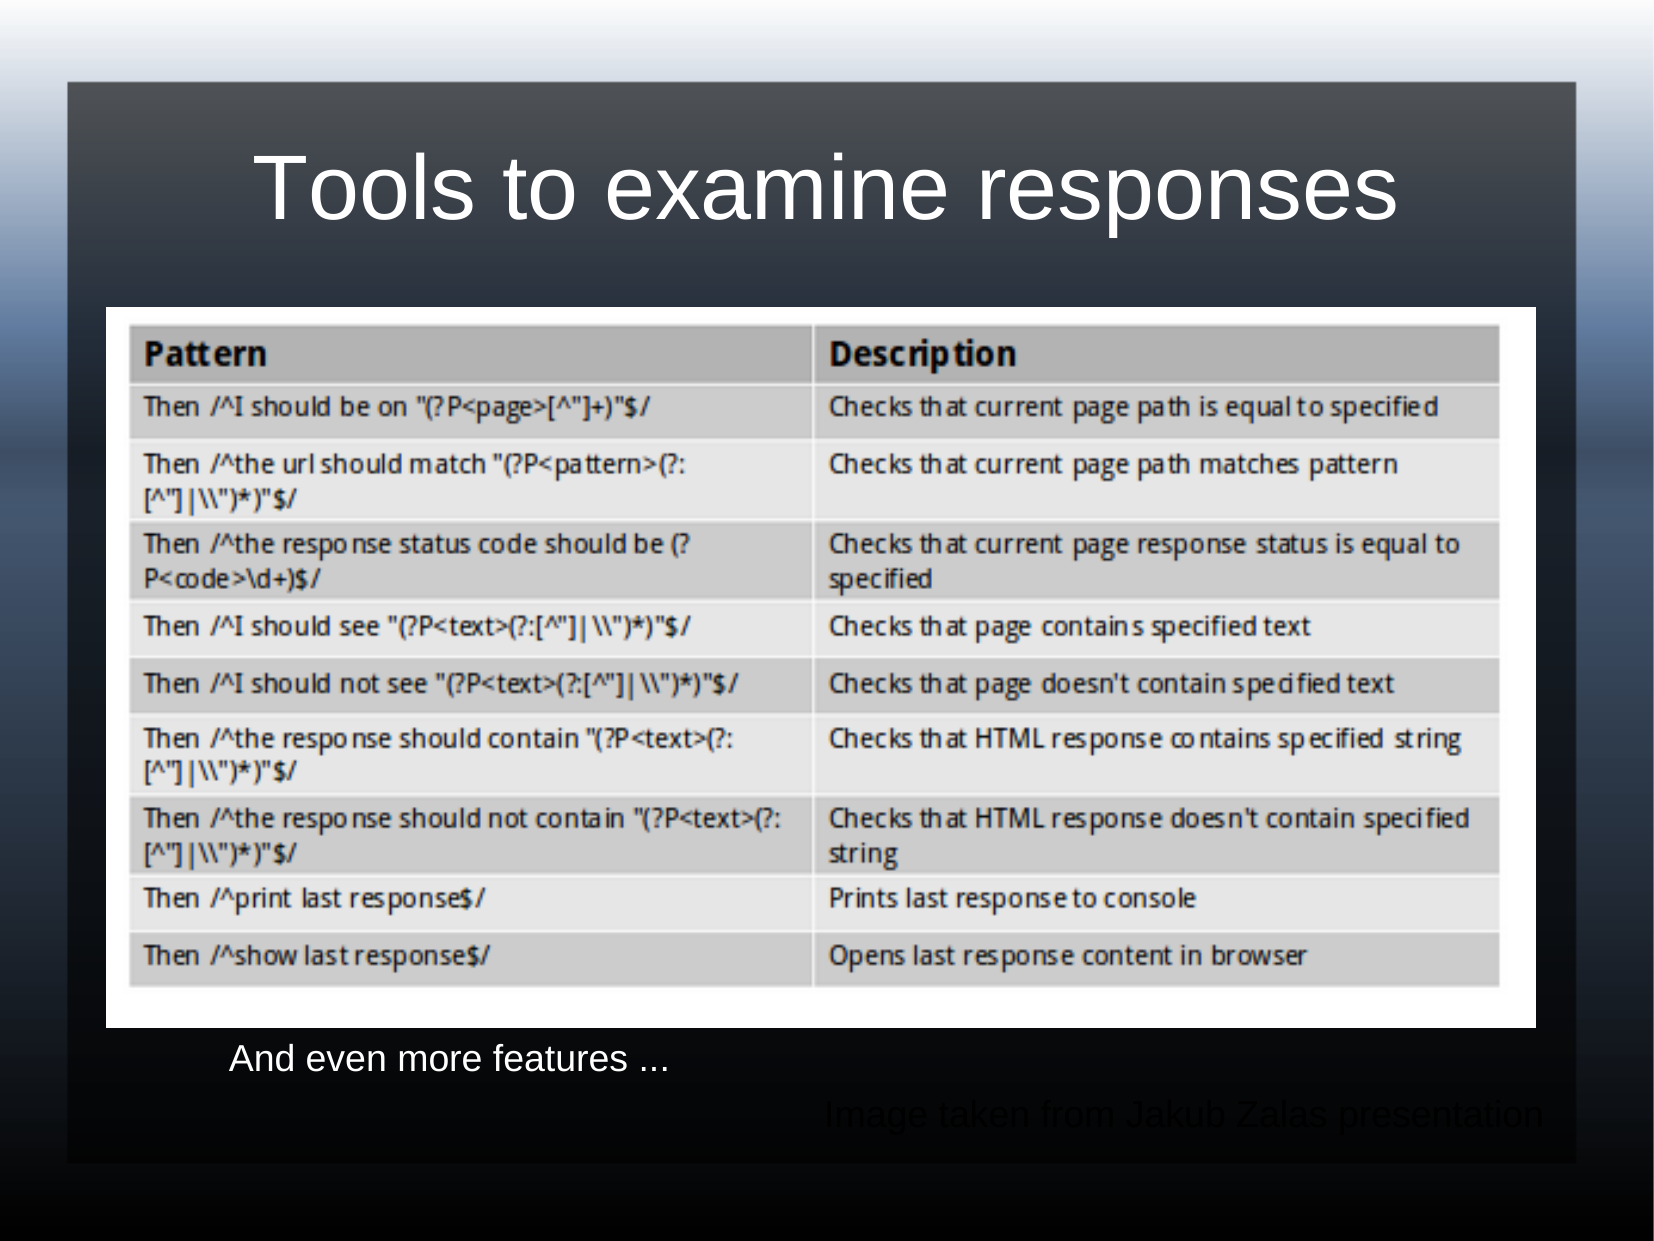

# Tools to examine responses
And even more features ...
Image taken from Jakub Zalas presentation